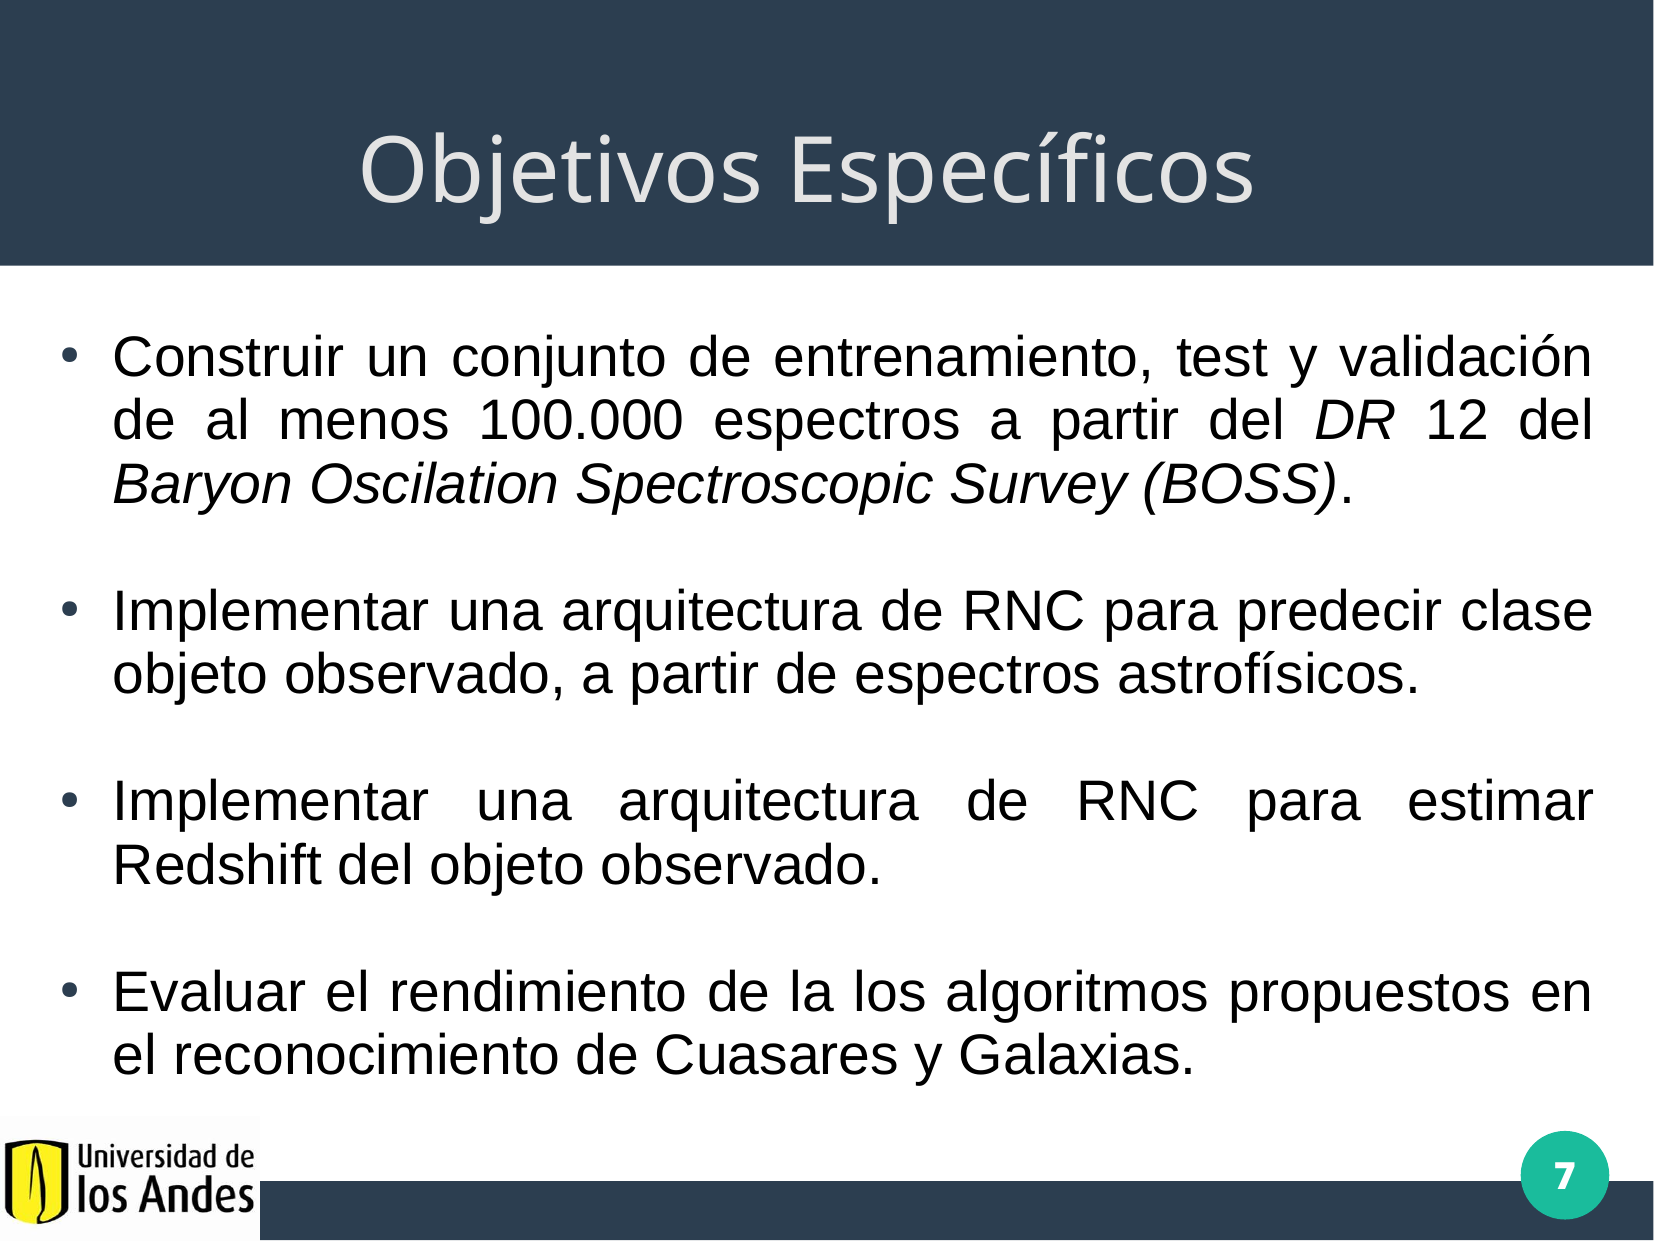

# Objetivos Específicos
Construir un conjunto de entrenamiento, test y validación de al menos 100.000 espectros a partir del DR 12 del Baryon Oscilation Spectroscopic Survey (BOSS).
Implementar una arquitectura de RNC para predecir clase objeto observado, a partir de espectros astrofísicos.
Implementar una arquitectura de RNC para estimar Redshift del objeto observado.
Evaluar el rendimiento de la los algoritmos propuestos en el reconocimiento de Cuasares y Galaxias.
7